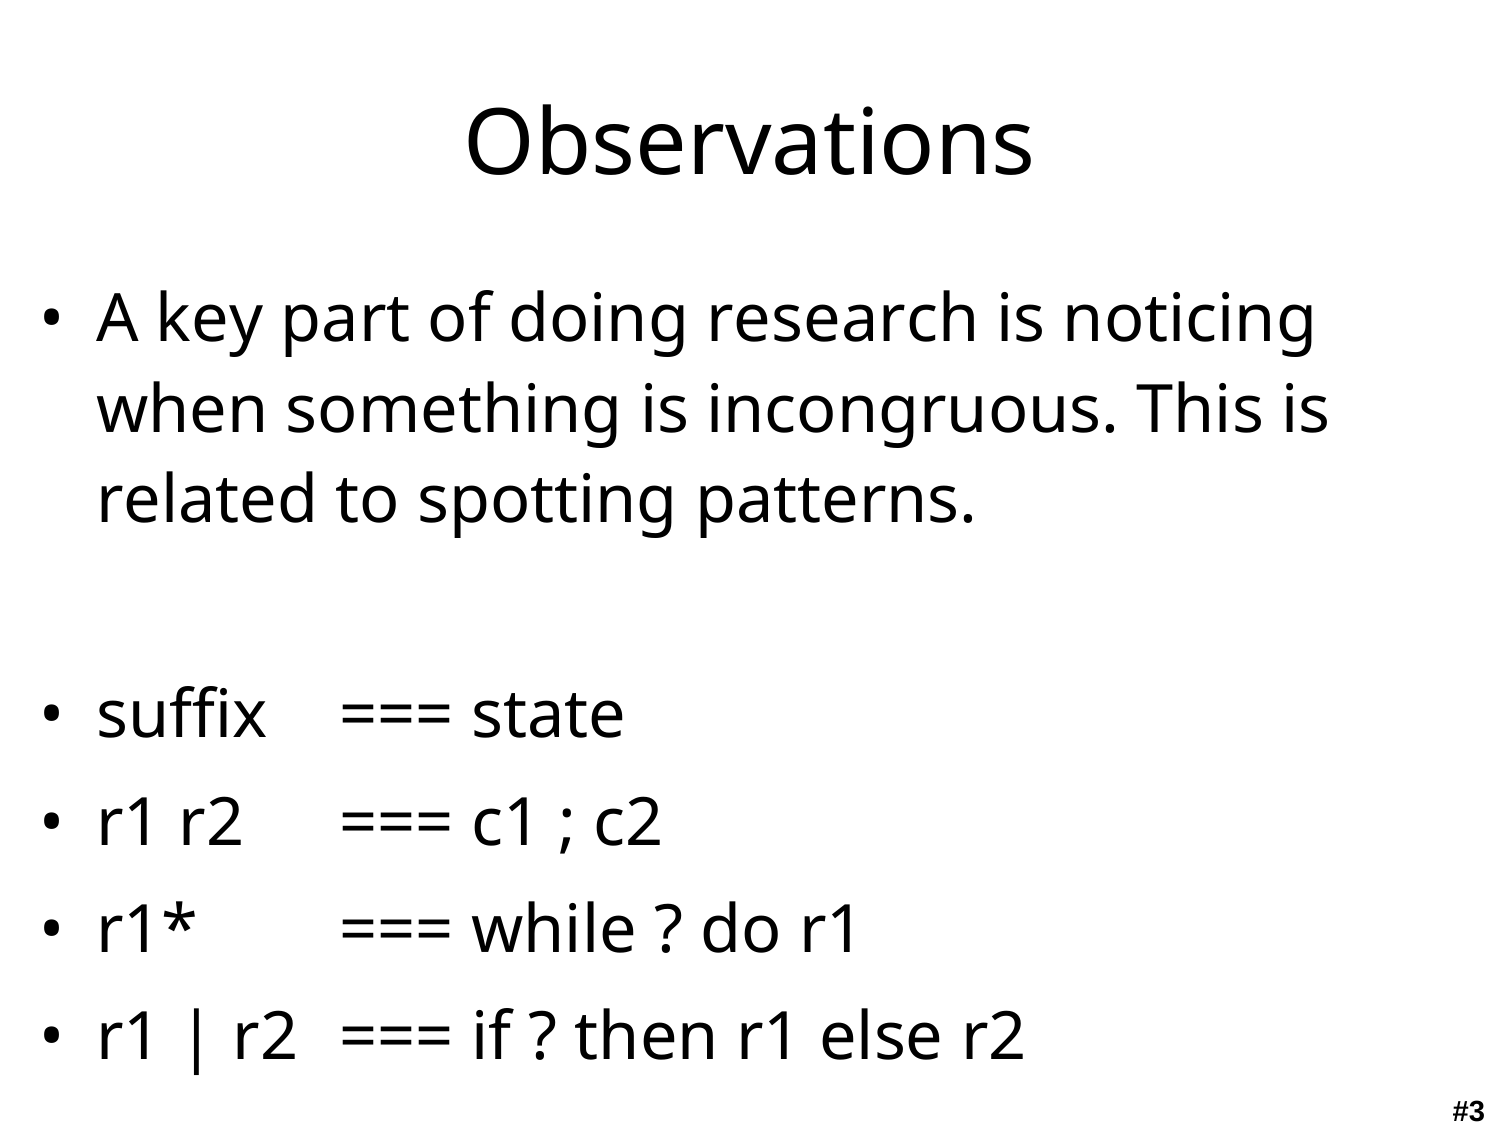

# Observations
A key part of doing research is noticing when something is incongruous. This is related to spotting patterns.
suffix	=== state
r1 r2 	=== c1 ; c2
r1* 	=== while ? do r1
r1 | r2	=== if ? then r1 else r2
3